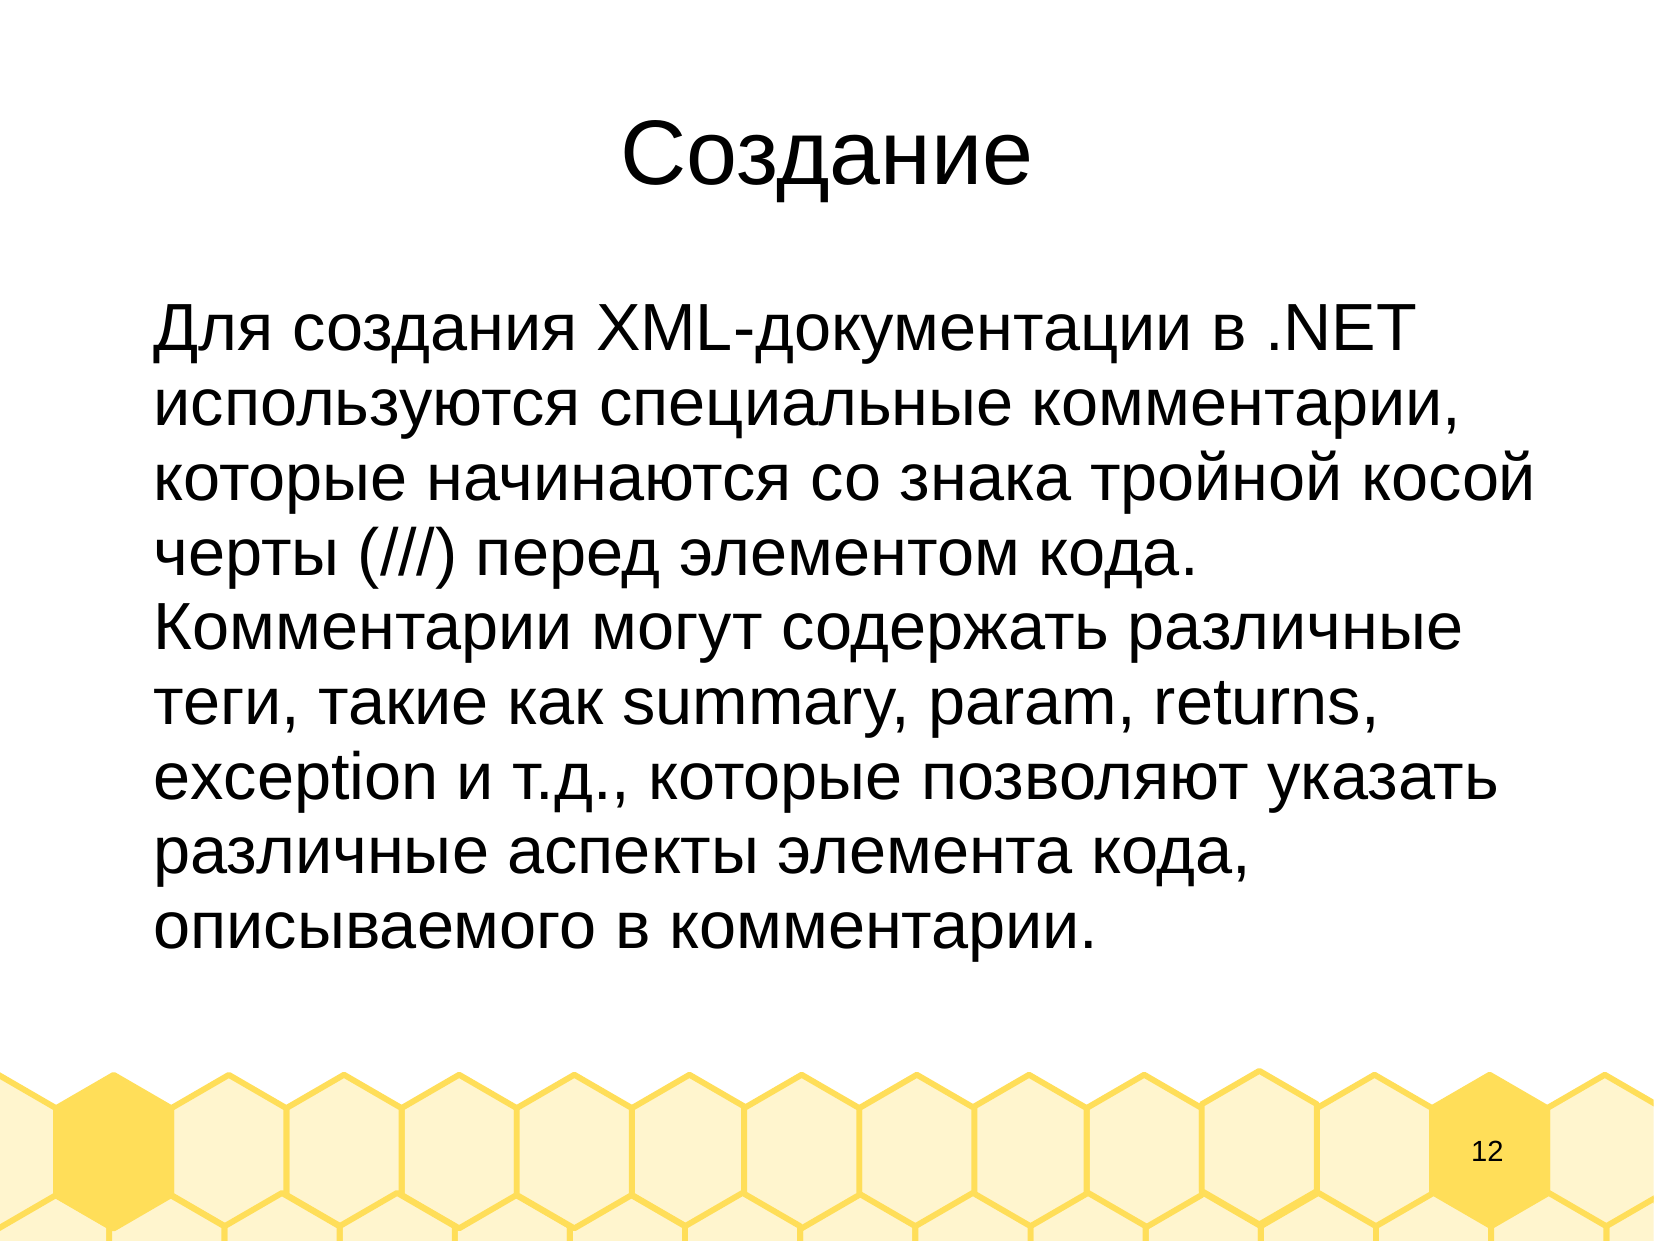

# Создание
Для создания XML-документации в .NET используются специальные комментарии, которые начинаются со знака тройной косой черты (///) перед элементом кода. Комментарии могут содержать различные теги, такие как summary, param, returns, exception и т.д., которые позволяют указать различные аспекты элемента кода, описываемого в комментарии.